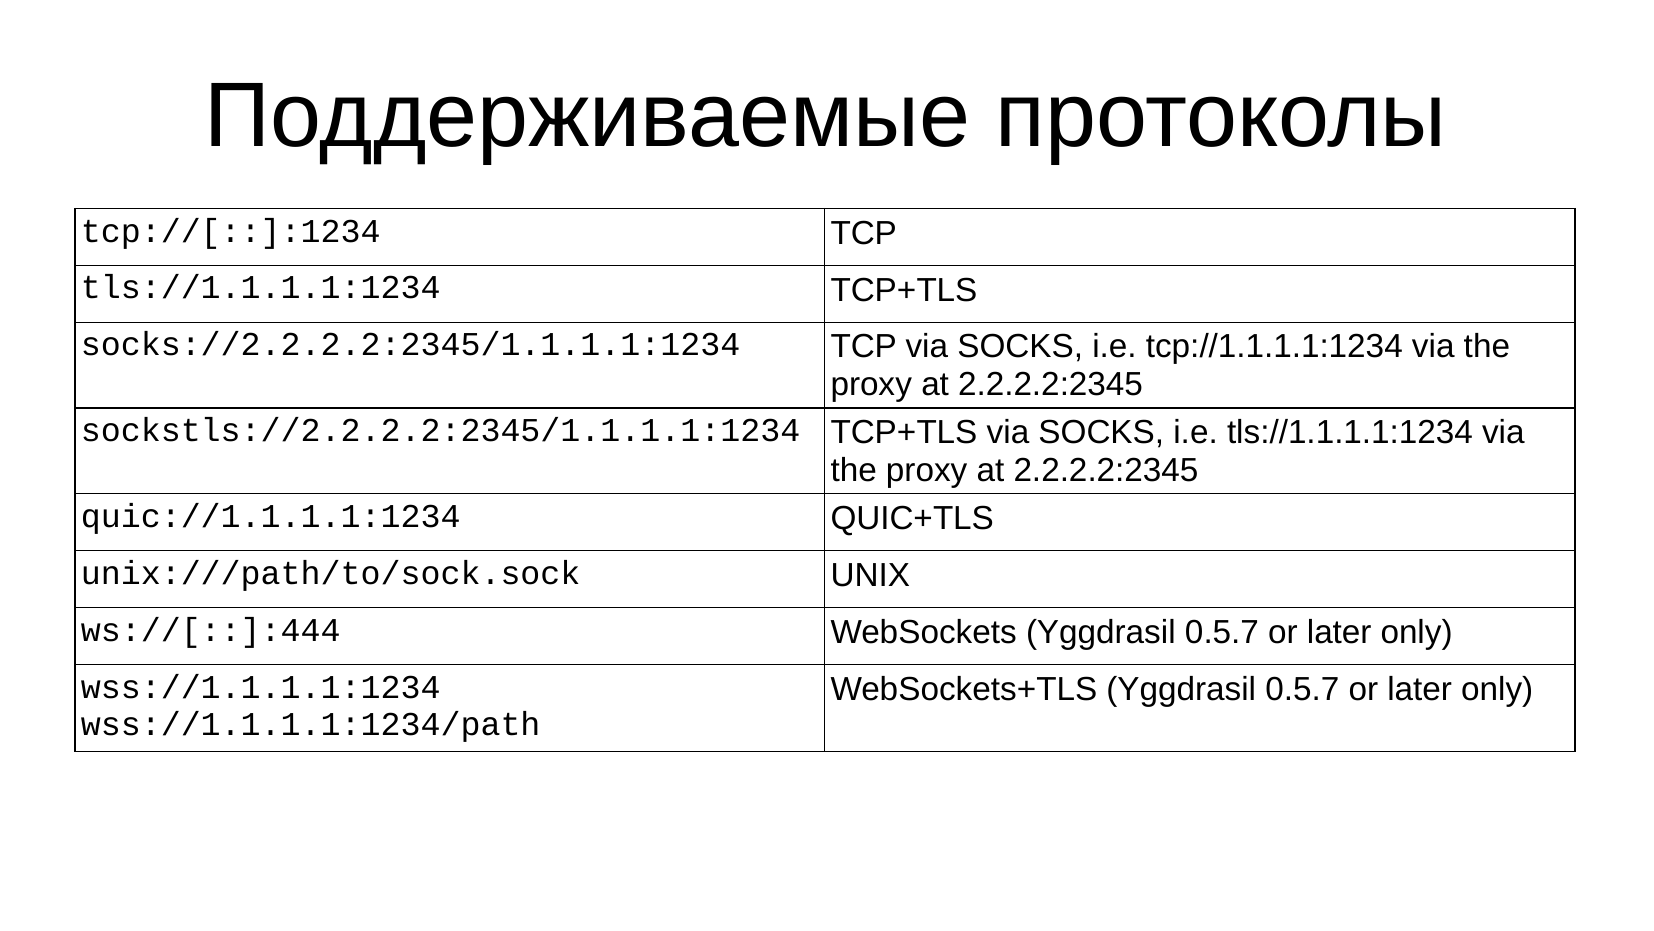

# Поддерживаемые протоколы
| tcp://[::]:1234 | TCP |
| --- | --- |
| tls://1.1.1.1:1234 | TCP+TLS |
| socks://2.2.2.2:2345/1.1.1.1:1234 | TCP via SOCKS, i.e. tcp://1.1.1.1:1234 via the proxy at 2.2.2.2:2345 |
| sockstls://2.2.2.2:2345/1.1.1.1:1234 | TCP+TLS via SOCKS, i.e. tls://1.1.1.1:1234 via the proxy at 2.2.2.2:2345 |
| quic://1.1.1.1:1234 | QUIC+TLS |
| unix:///path/to/sock.sock | UNIX |
| ws://[::]:444 | WebSockets (Yggdrasil 0.5.7 or later only) |
| wss://1.1.1.1:1234 wss://1.1.1.1:1234/path | WebSockets+TLS (Yggdrasil 0.5.7 or later only) |